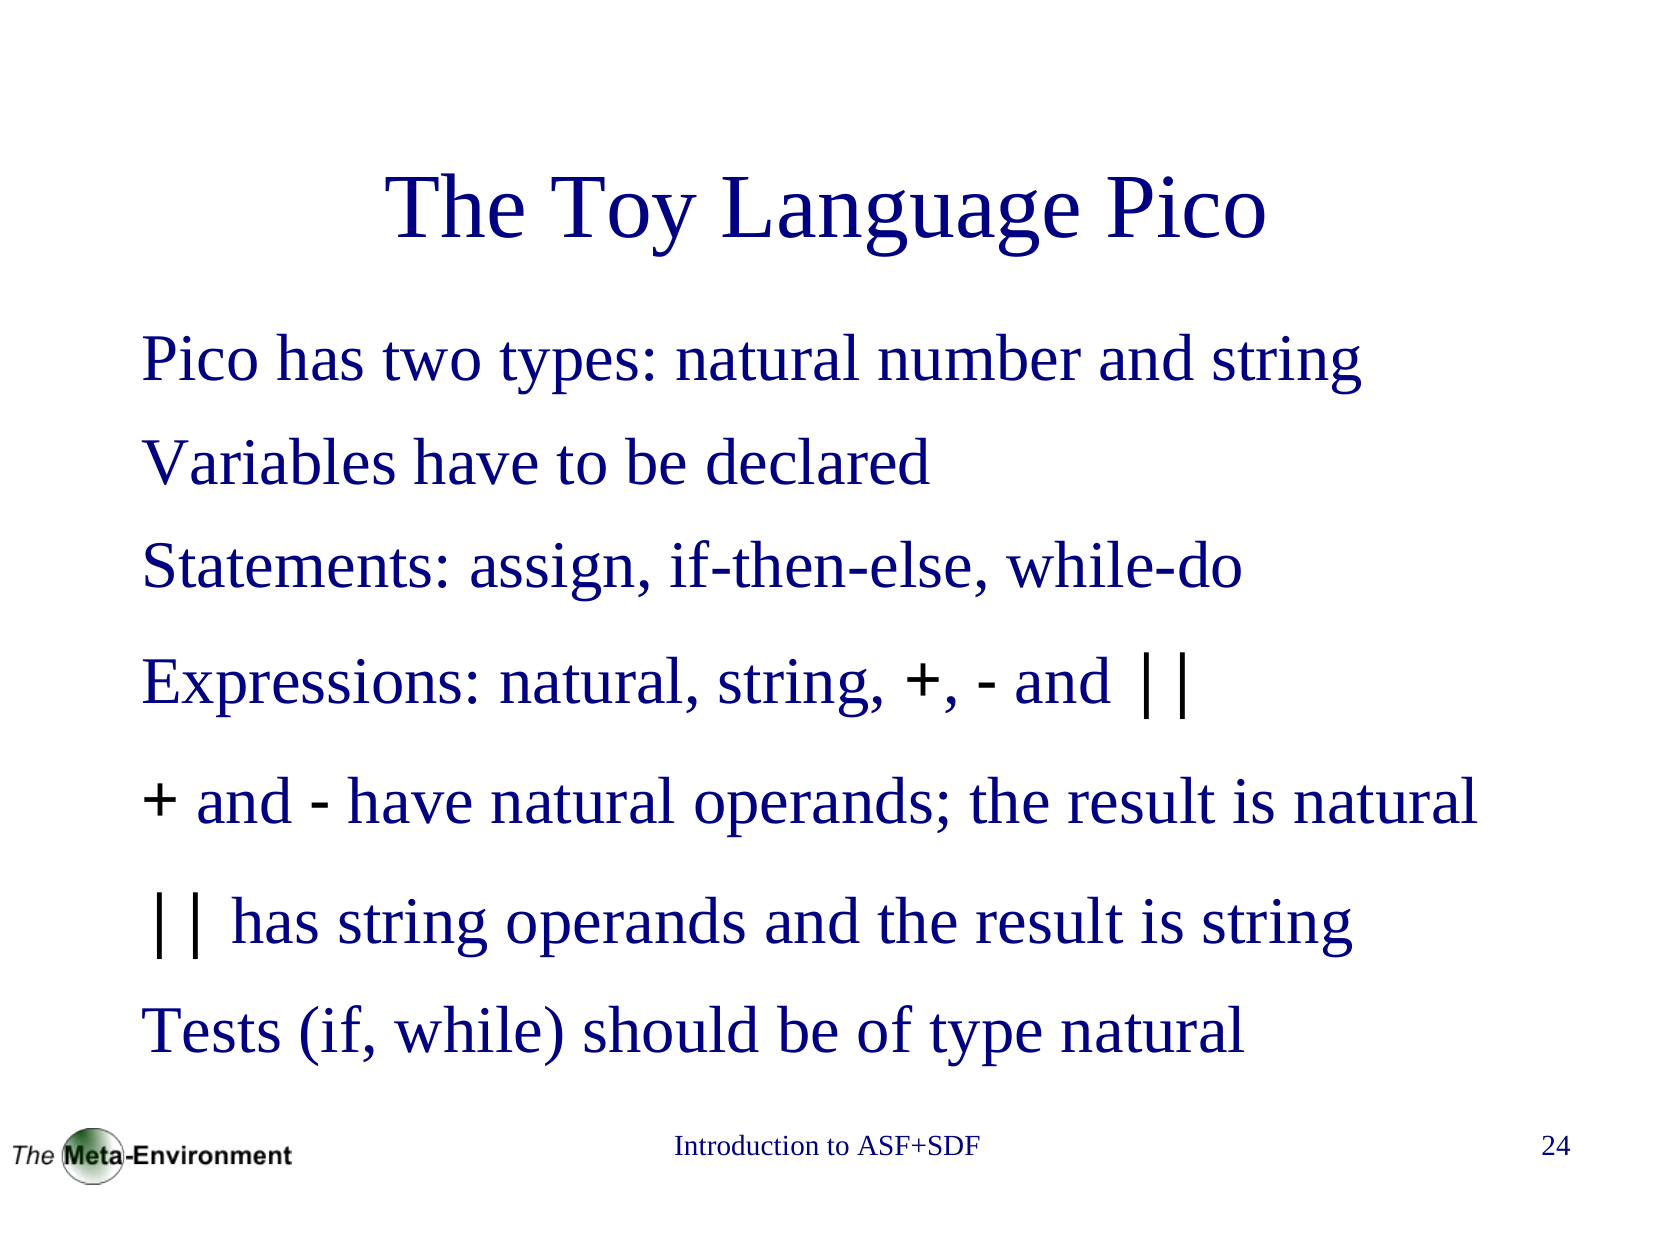

# The Toy Language Pico
Pico has two types: natural number and string
Variables have to be declared
Statements: assign, if-then-else, while-do
Expressions: natural, string, +, - and ||
+ and - have natural operands; the result is natural
|| has string operands and the result is string
Tests (if, while) should be of type natural
24